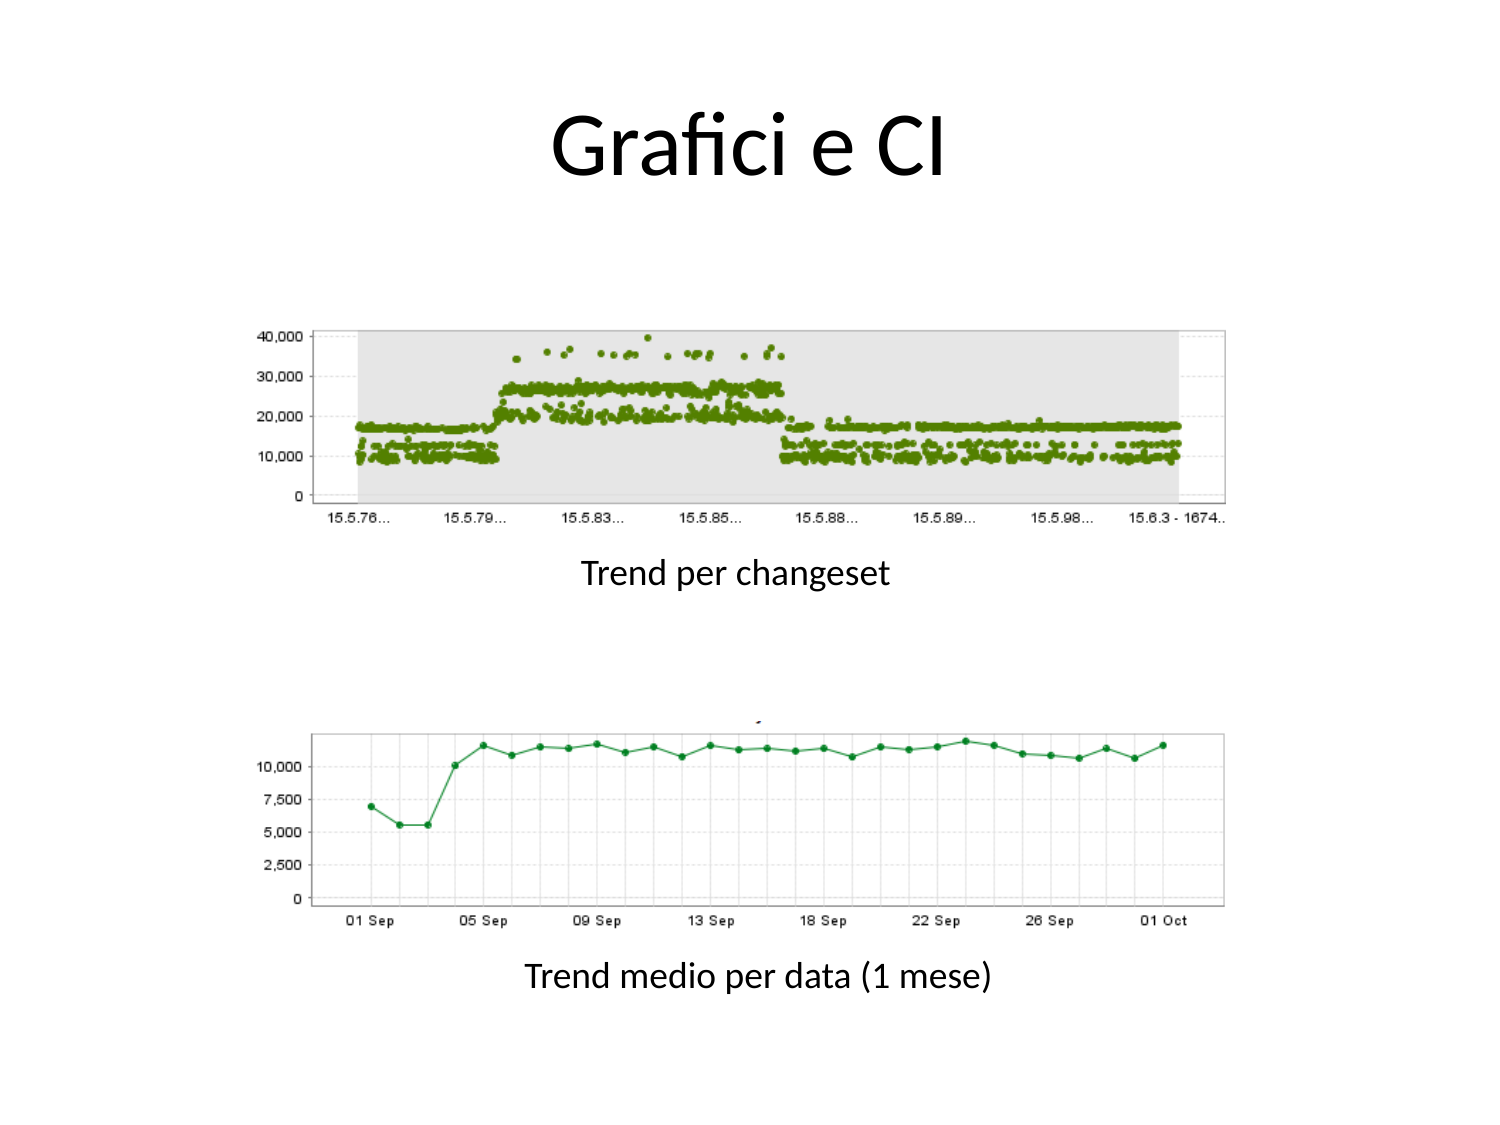

Grafici e CI
Trend per changeset
Trend medio per data (1 mese)